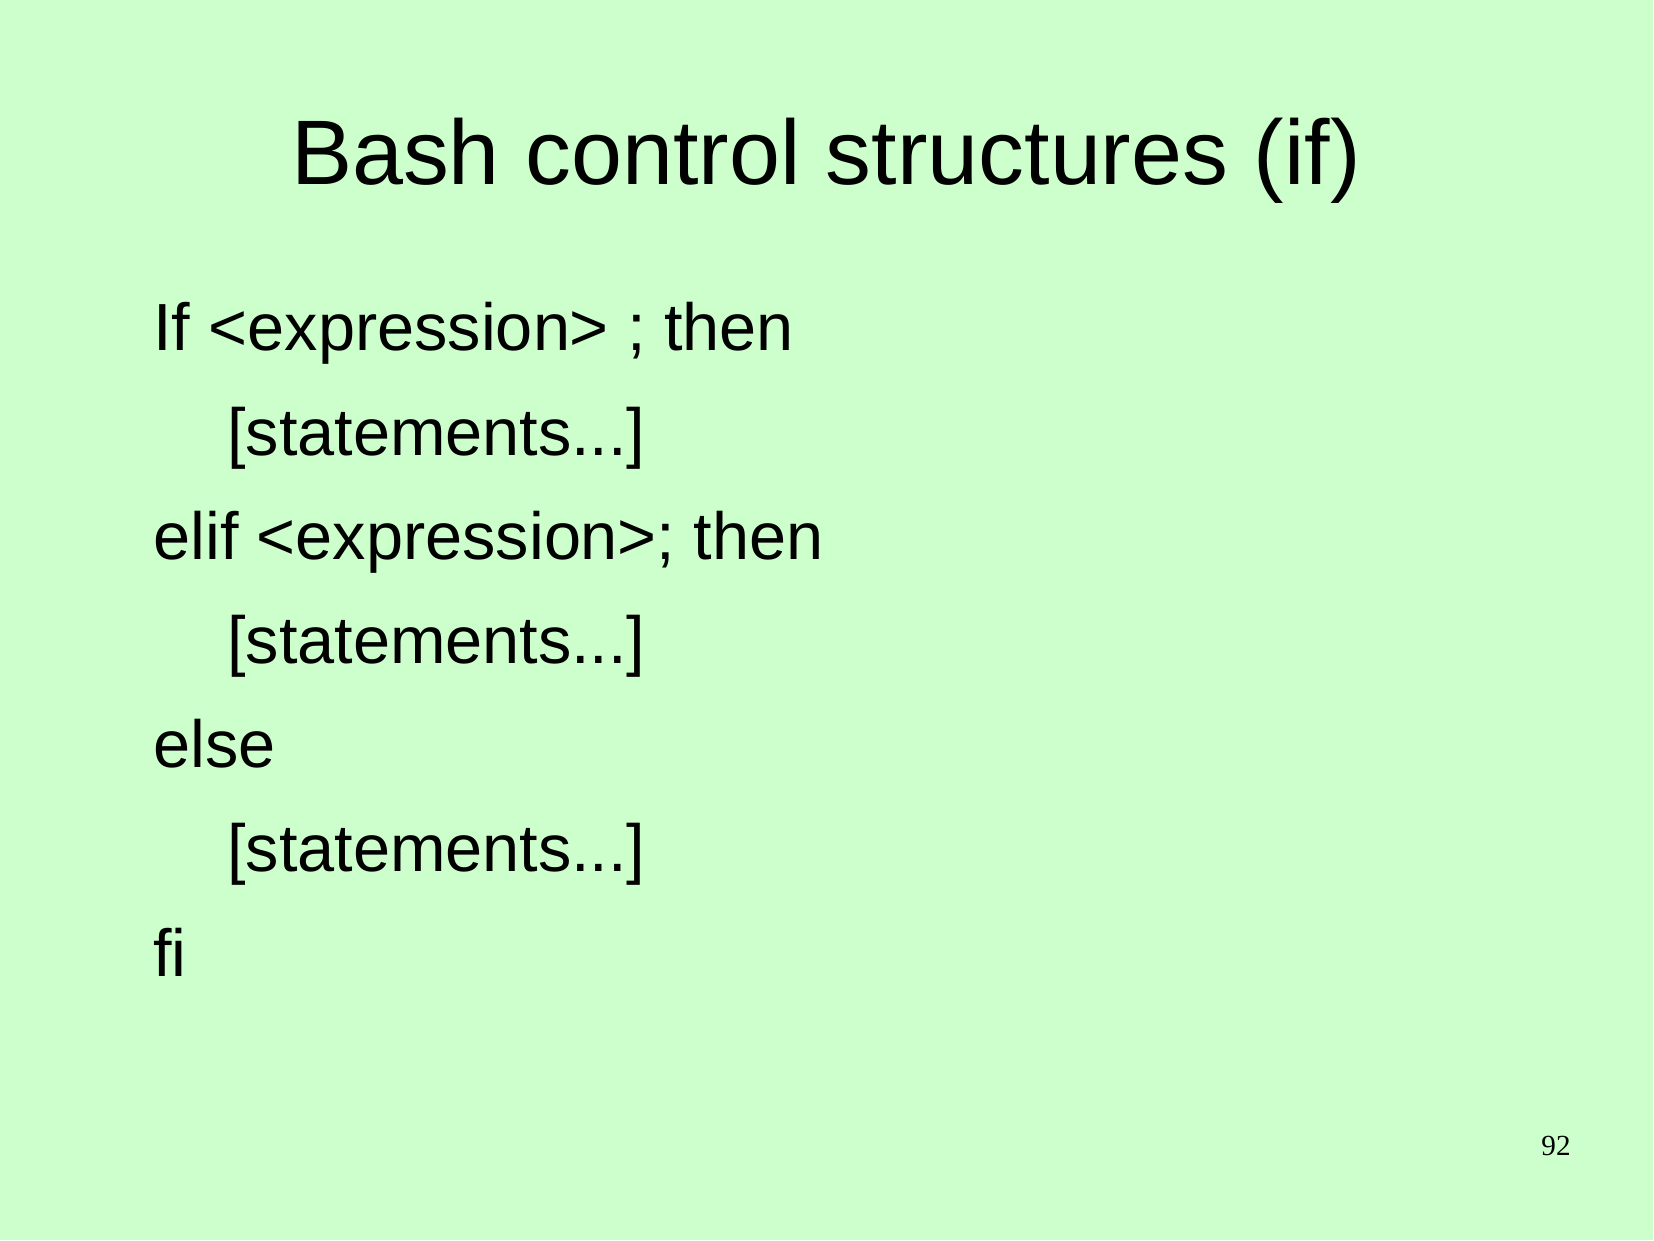

# Bash control structures (if)
If <expression> ; then
 [statements...]
elif <expression>; then
 [statements...]
else
 [statements...]
fi
92